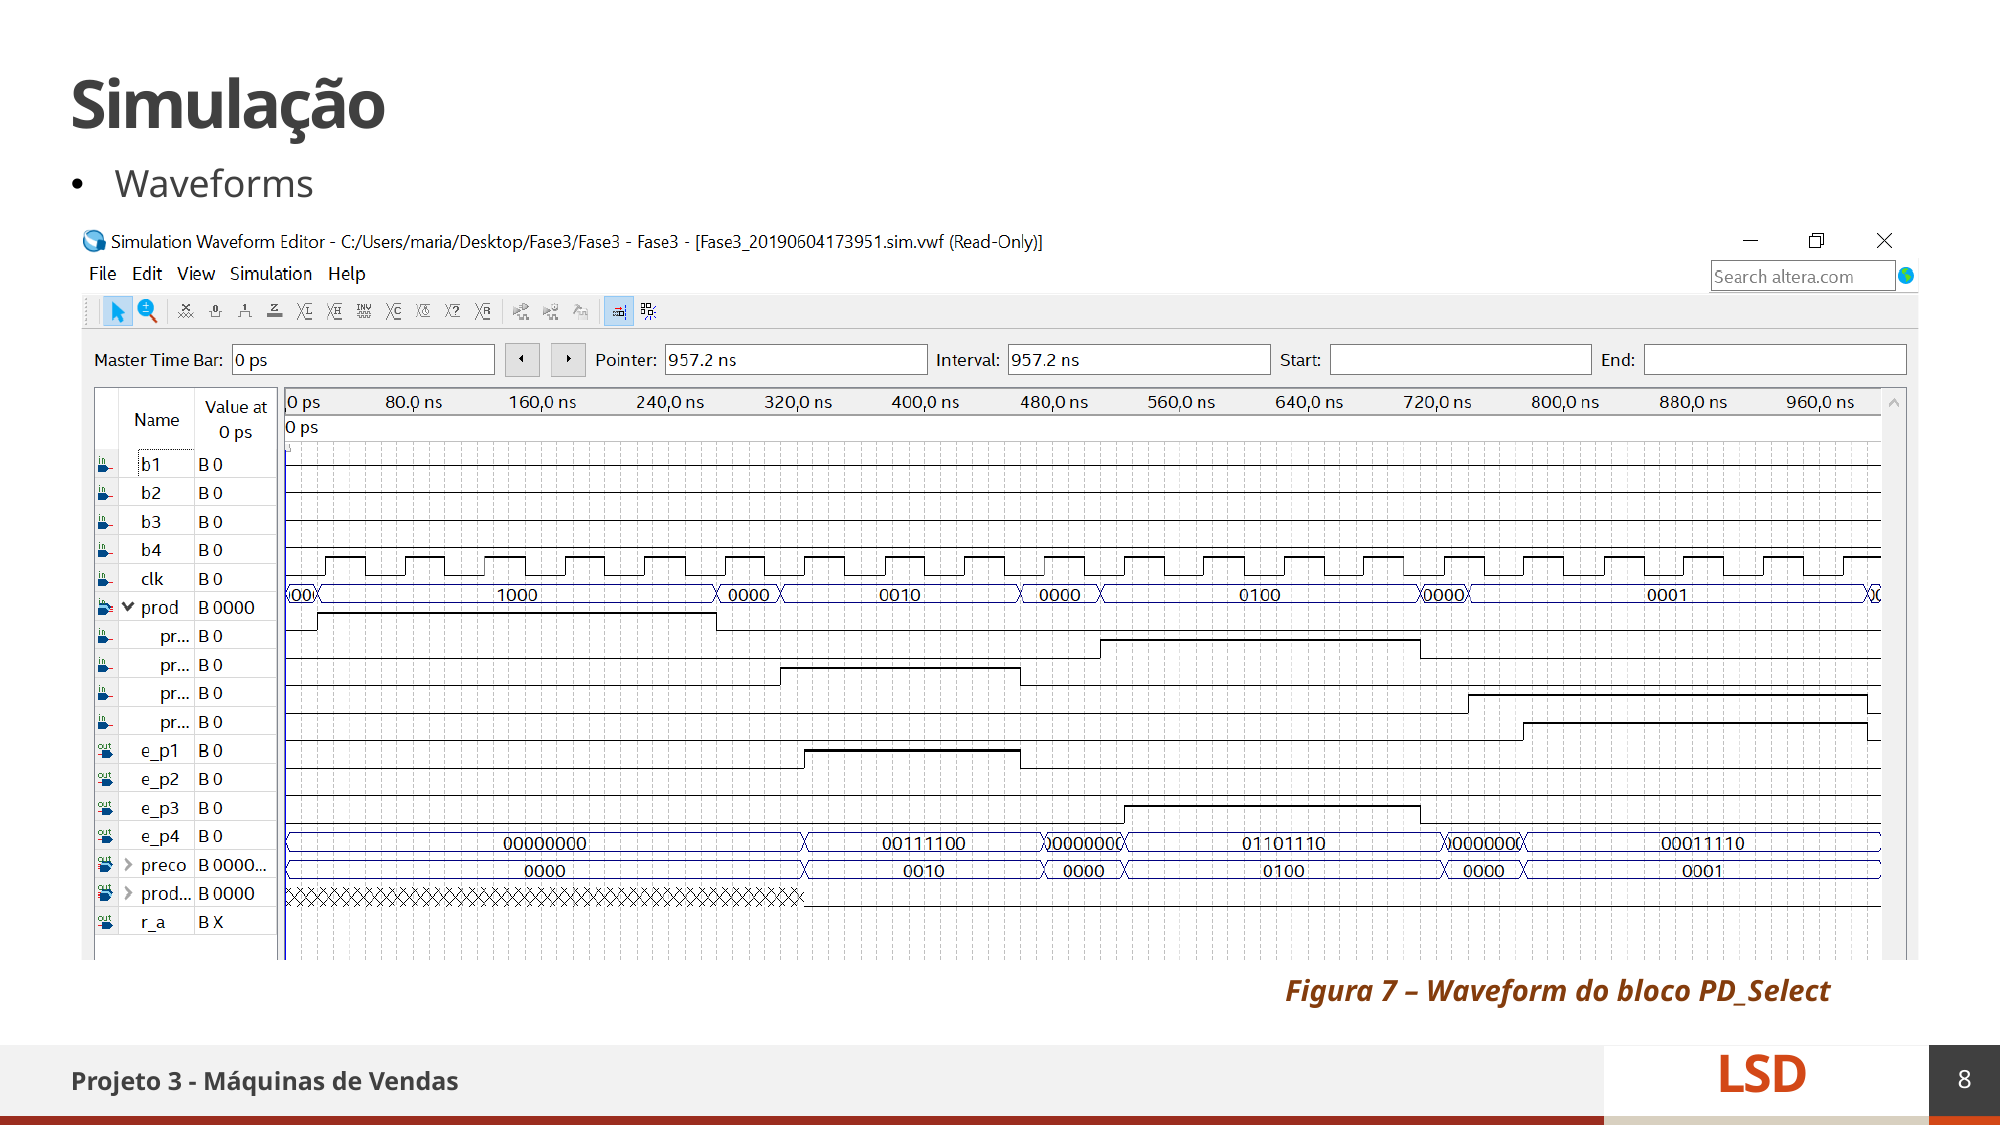

# Simulação
Waveforms
Figura 7 – Waveform do bloco PD_Select
Projeto 3 - Máquinas de Vendas